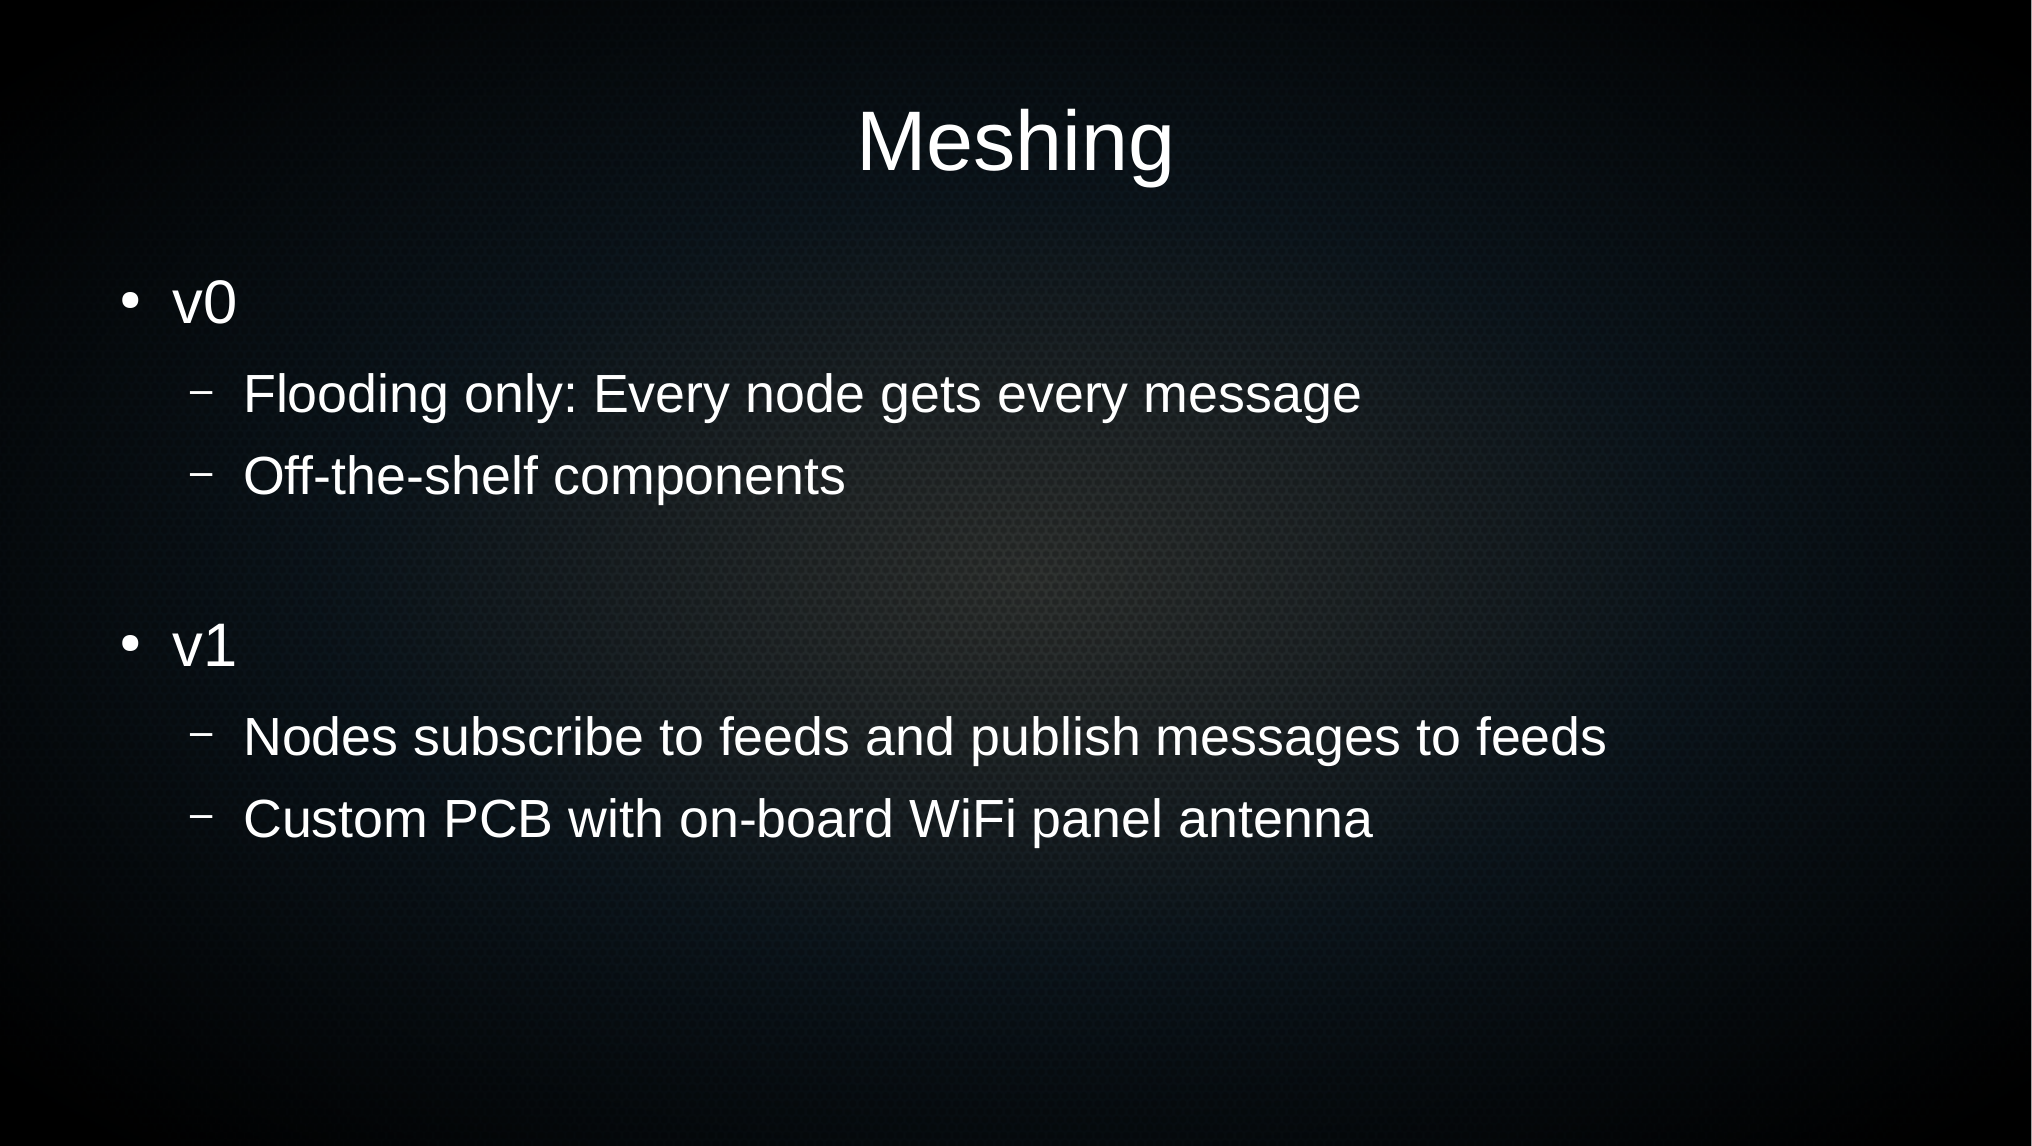

# Meshing
v0
Flooding only: Every node gets every message
Off-the-shelf components
v1
Nodes subscribe to feeds and publish messages to feeds
Custom PCB with on-board WiFi panel antenna